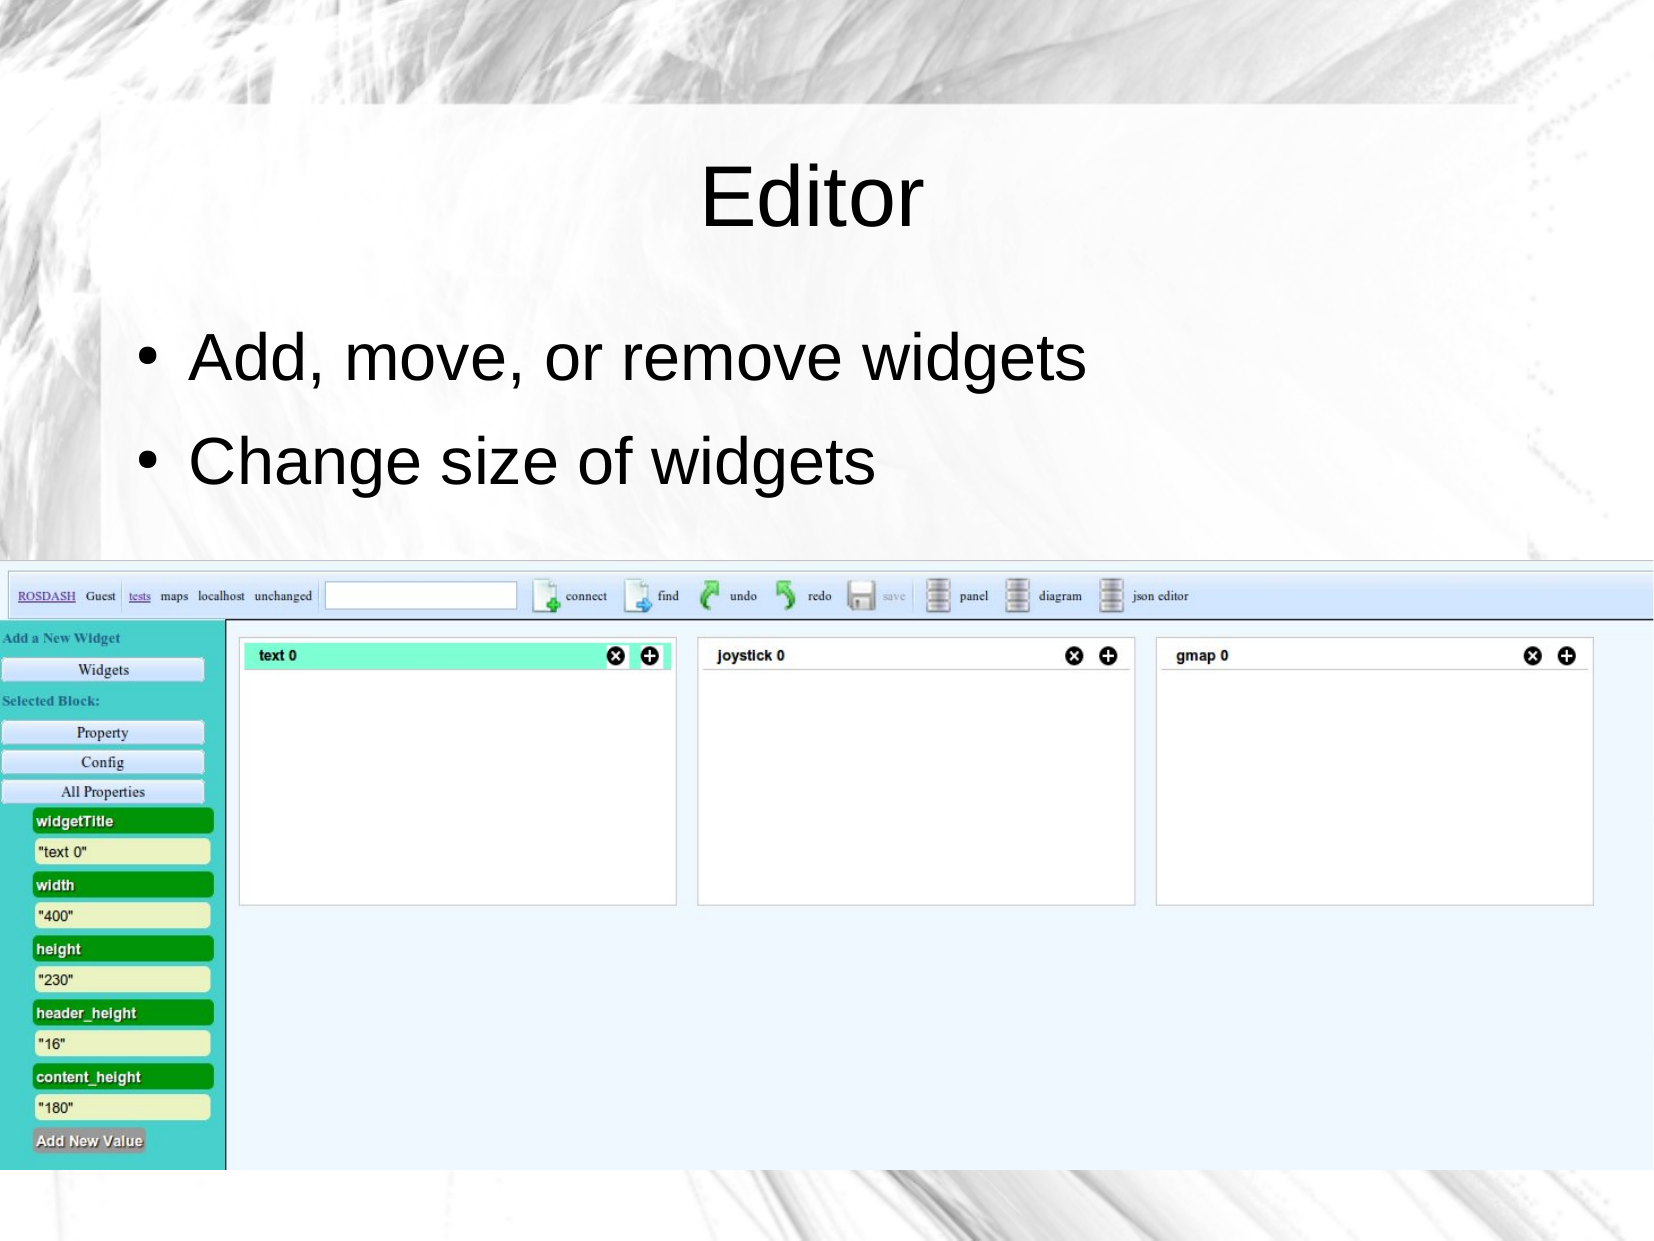

# Editor
Add, move, or remove widgets
Change size of widgets